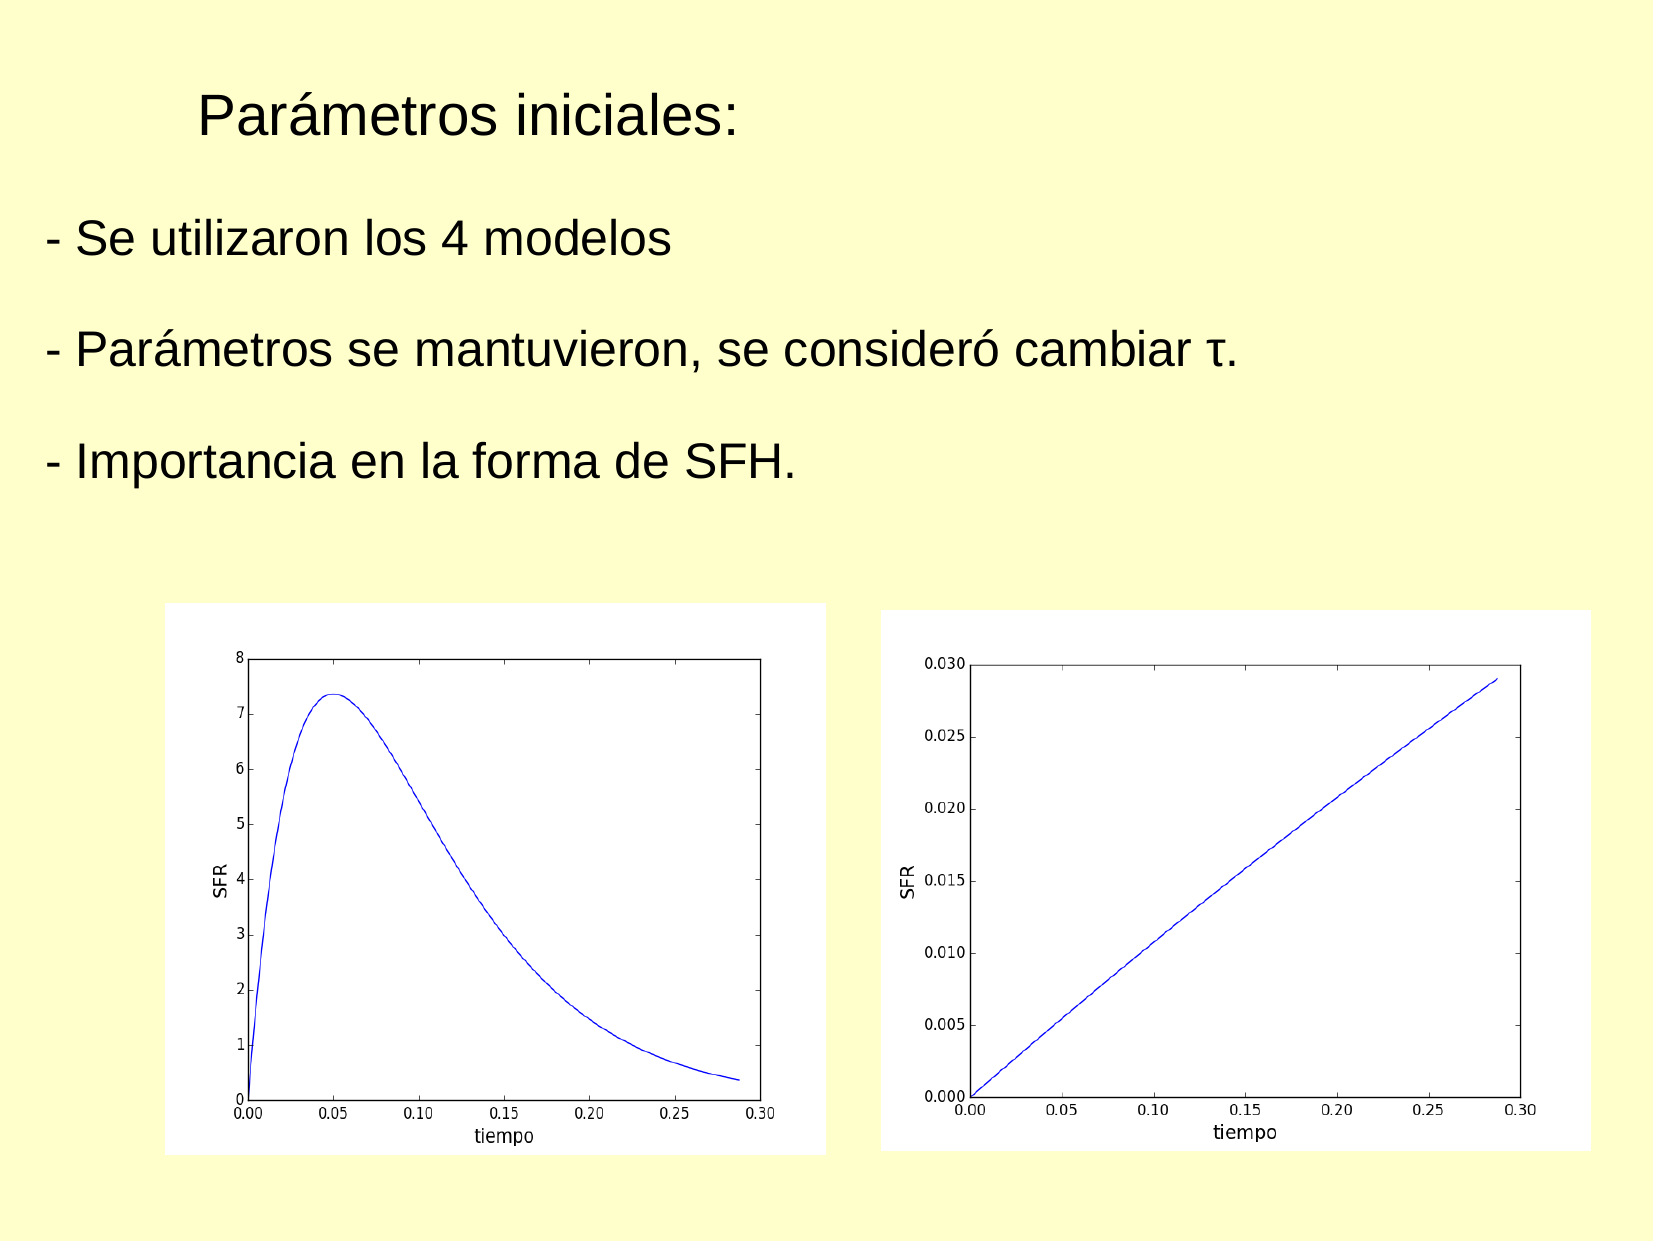

# Parámetros iniciales:
- Se utilizaron los 4 modelos
- Parámetros se mantuvieron, se consideró cambiar τ.
- Importancia en la forma de SFH.